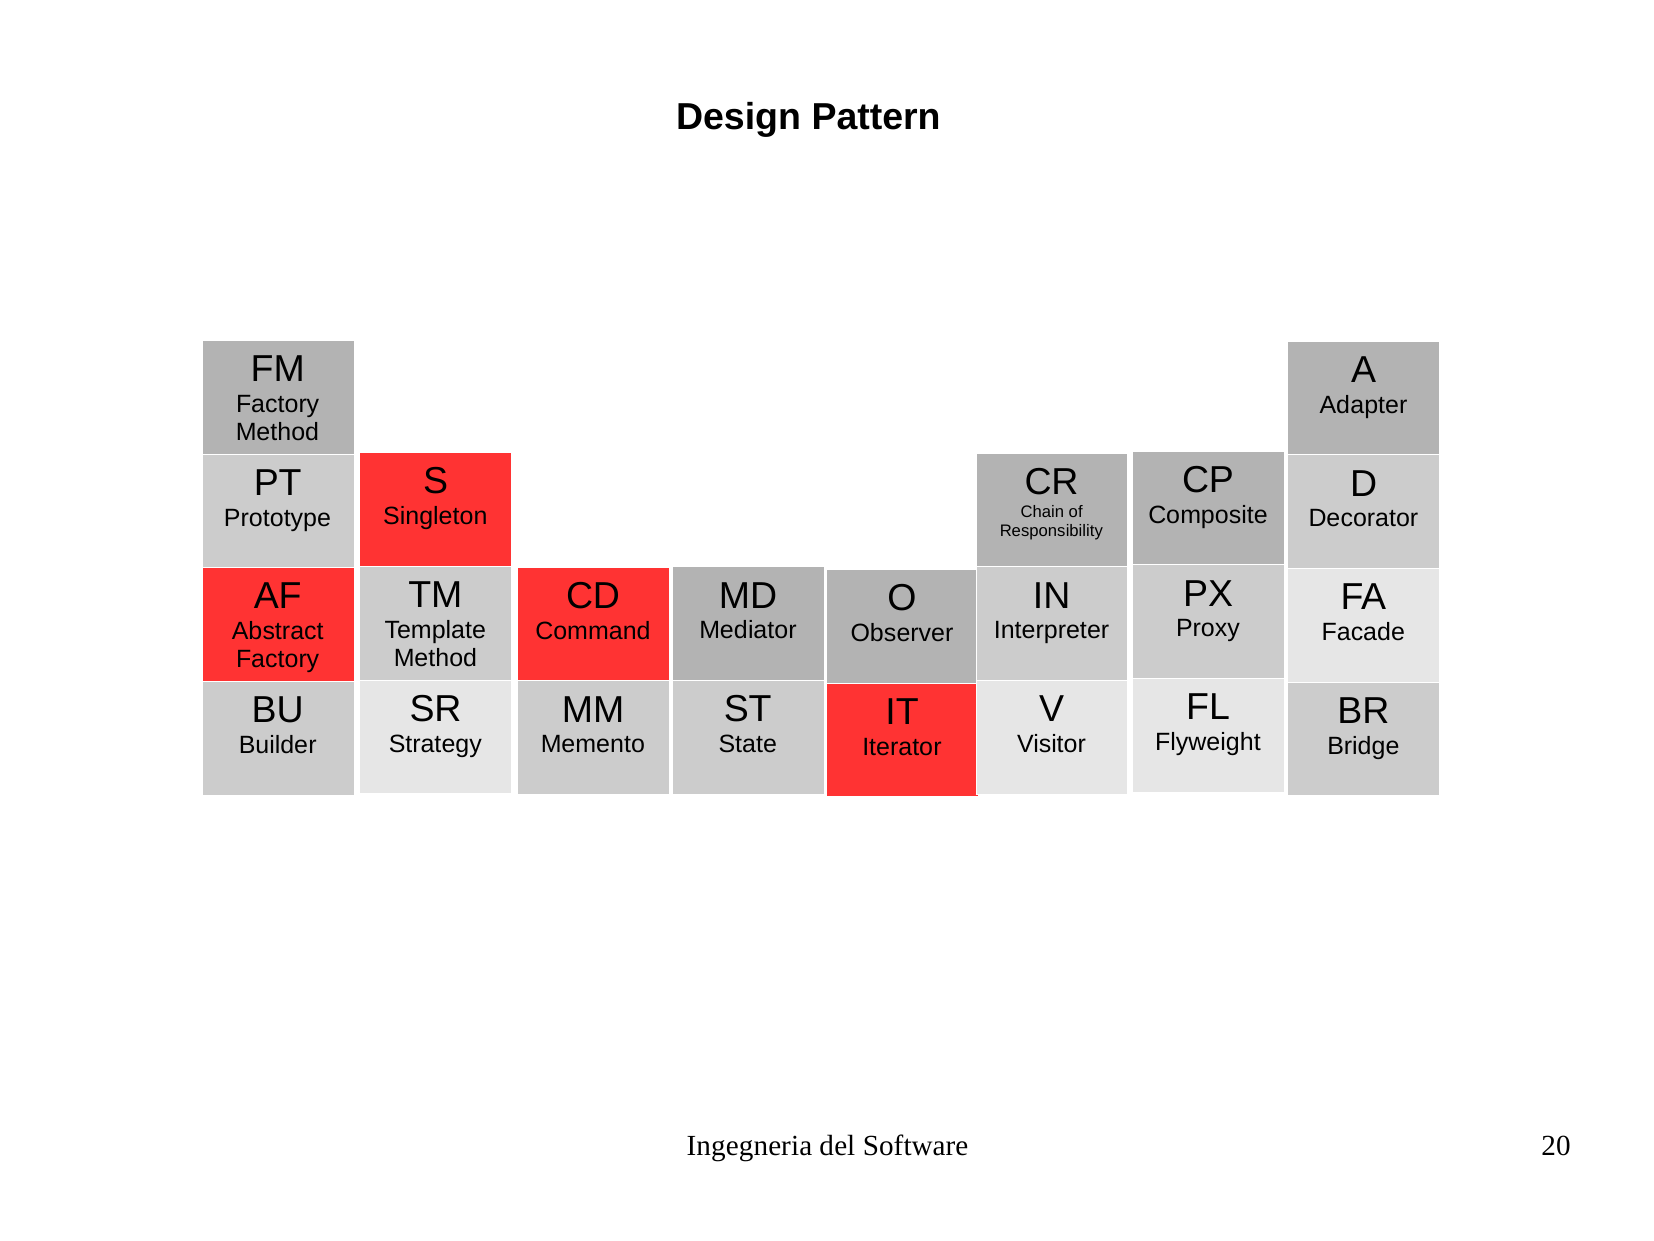

Design Pattern
| FM Factory Method |
| --- |
| PT Prototype |
| AF Abstract Factory |
| BU Builder |
| A Adapter |
| --- |
| D Decorator |
| FA Facade |
| BR Bridge |
| CP Composite |
| --- |
| PX Proxy |
| FL Flyweight |
| S Singleton |
| --- |
| TM Template Method |
| SR Strategy |
| CR Chain of Responsibility |
| --- |
| IN Interpreter |
| V Visitor |
| MD Mediator |
| --- |
| ST State |
| CD Command |
| --- |
| MM Memento |
| O Observer |
| --- |
| IT Iterator |
Ingegneria del Software
20